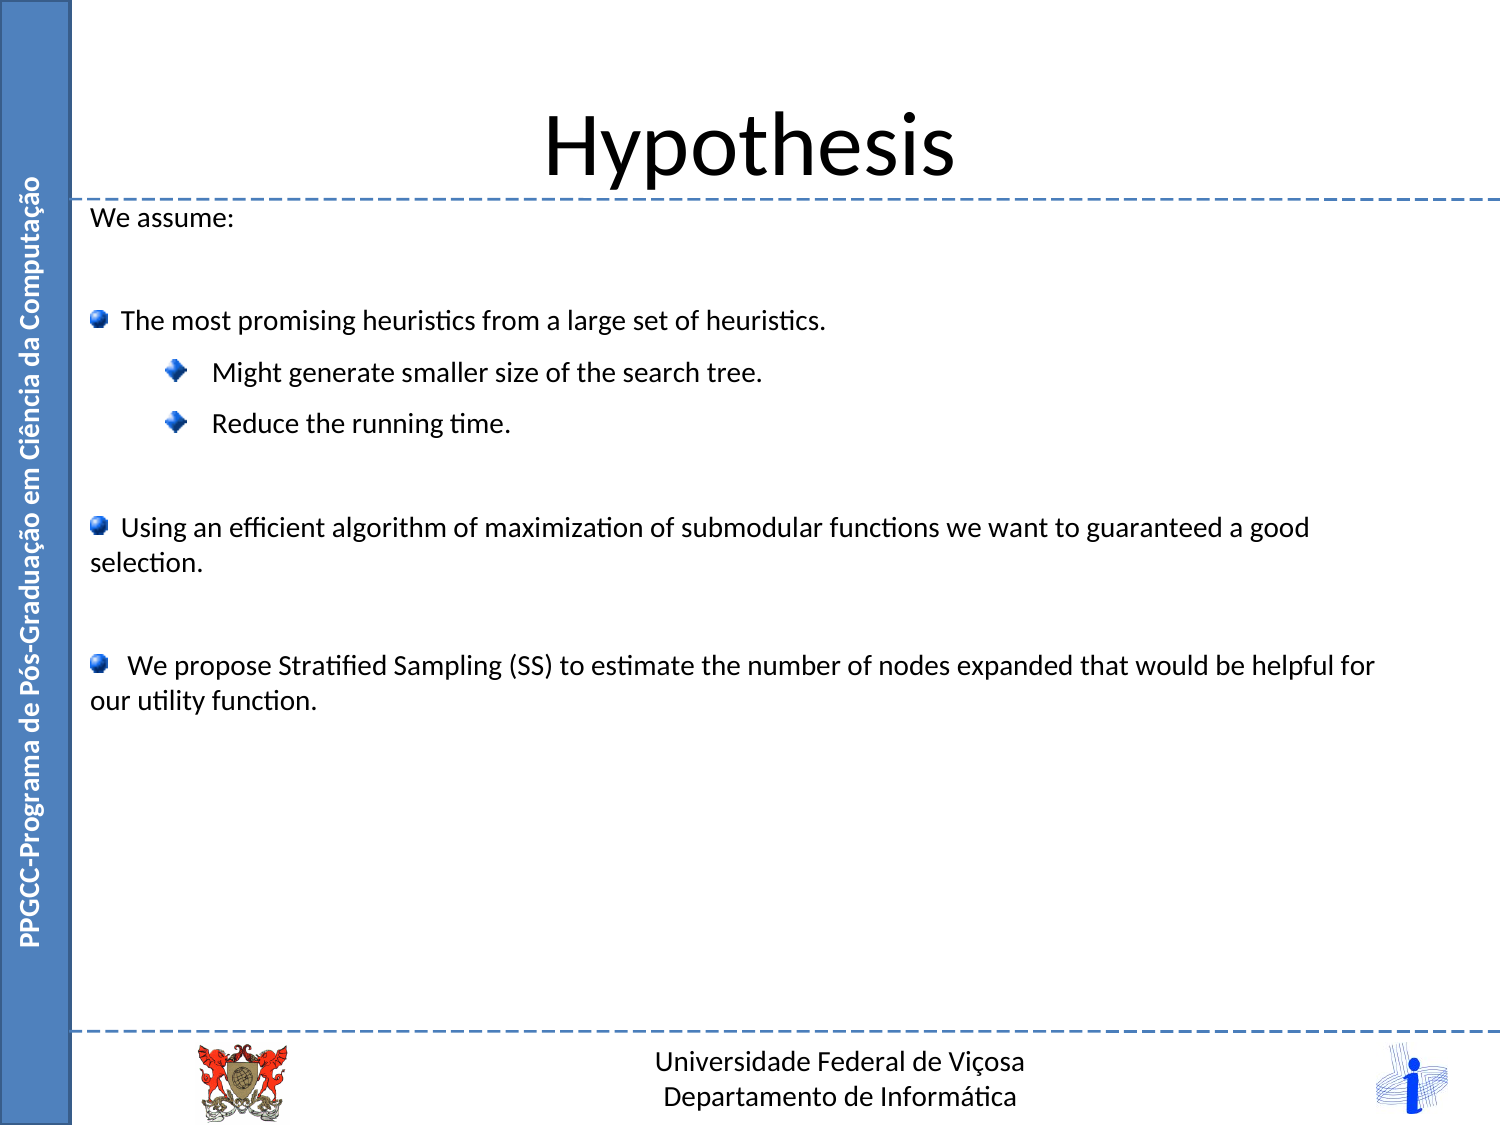

Hypothesis
We assume:
 The most promising heuristics from a large set of heuristics.
Might generate smaller size of the search tree.
Reduce the running time.
 Using an efficient algorithm of maximization of submodular functions we want to guaranteed a good selection.
 We propose Stratified Sampling (SS) to estimate the number of nodes expanded that would be helpful for our utility function.
PPGCC-Programa de Pós-Graduação em Ciência da Computação
Universidade Federal de Viçosa
Departamento de Informática